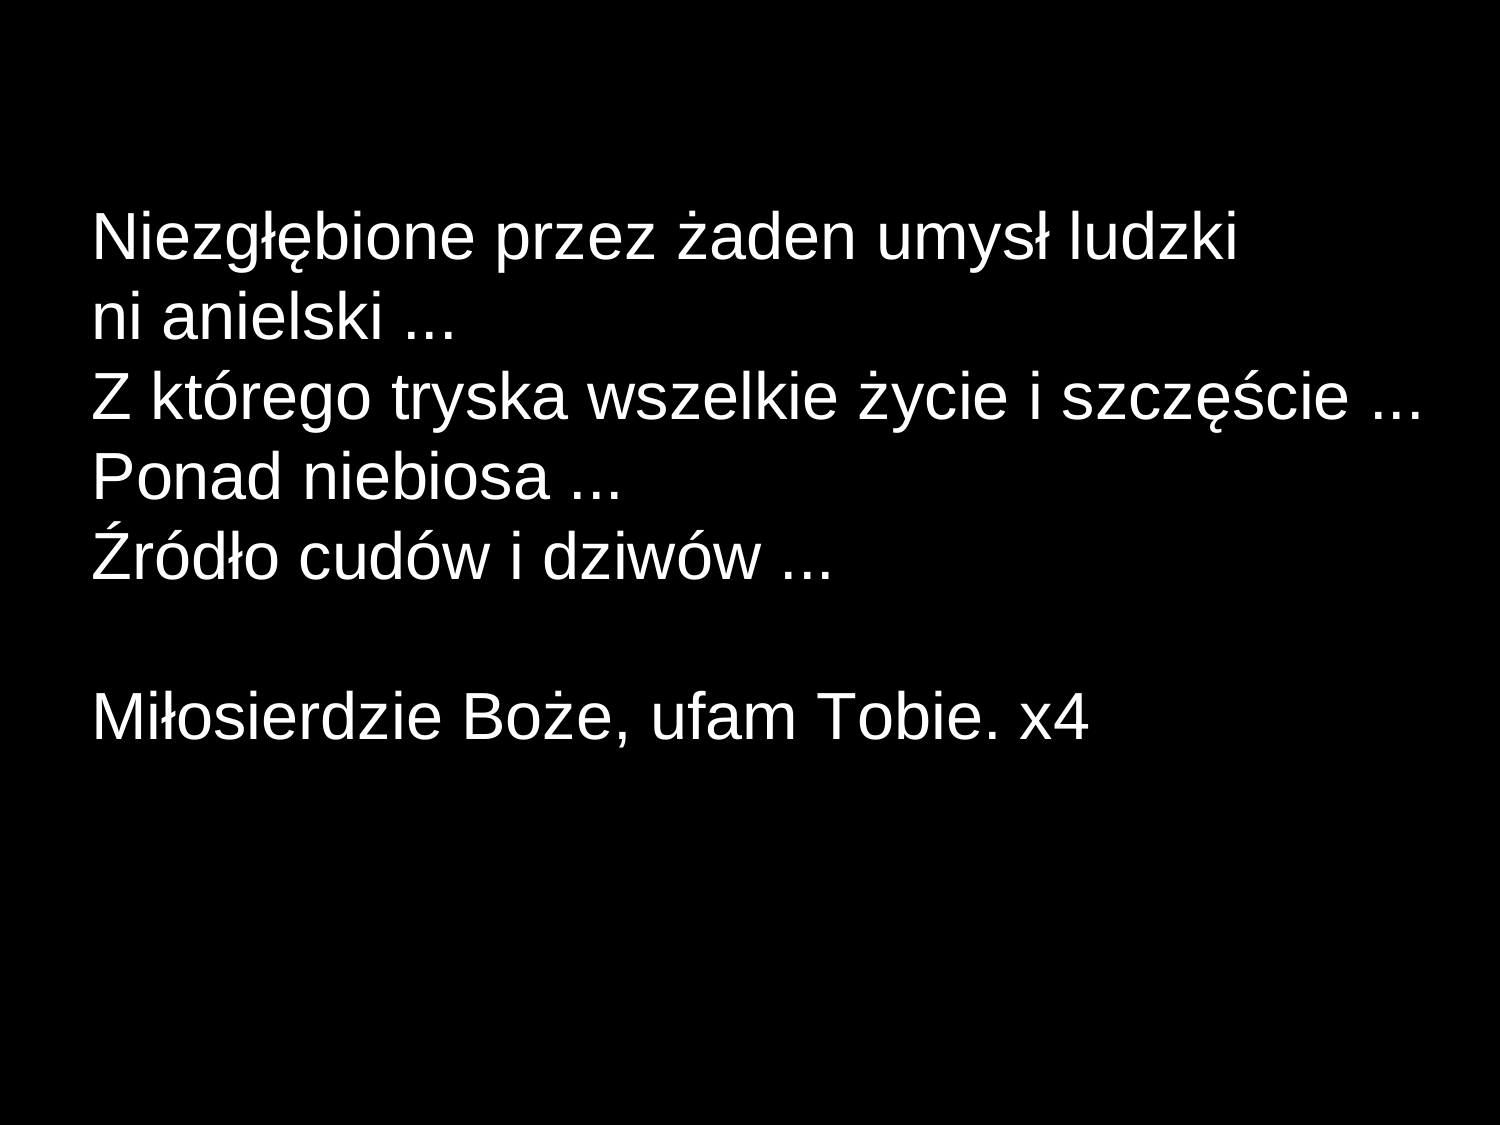

Niezgłębione przez żaden umysł ludzki
ni anielski ...
Z którego tryska wszelkie życie i szczęście ...
Ponad niebiosa ...
Źródło cudów i dziwów ...
Miłosierdzie Boże, ufam Tobie. x4